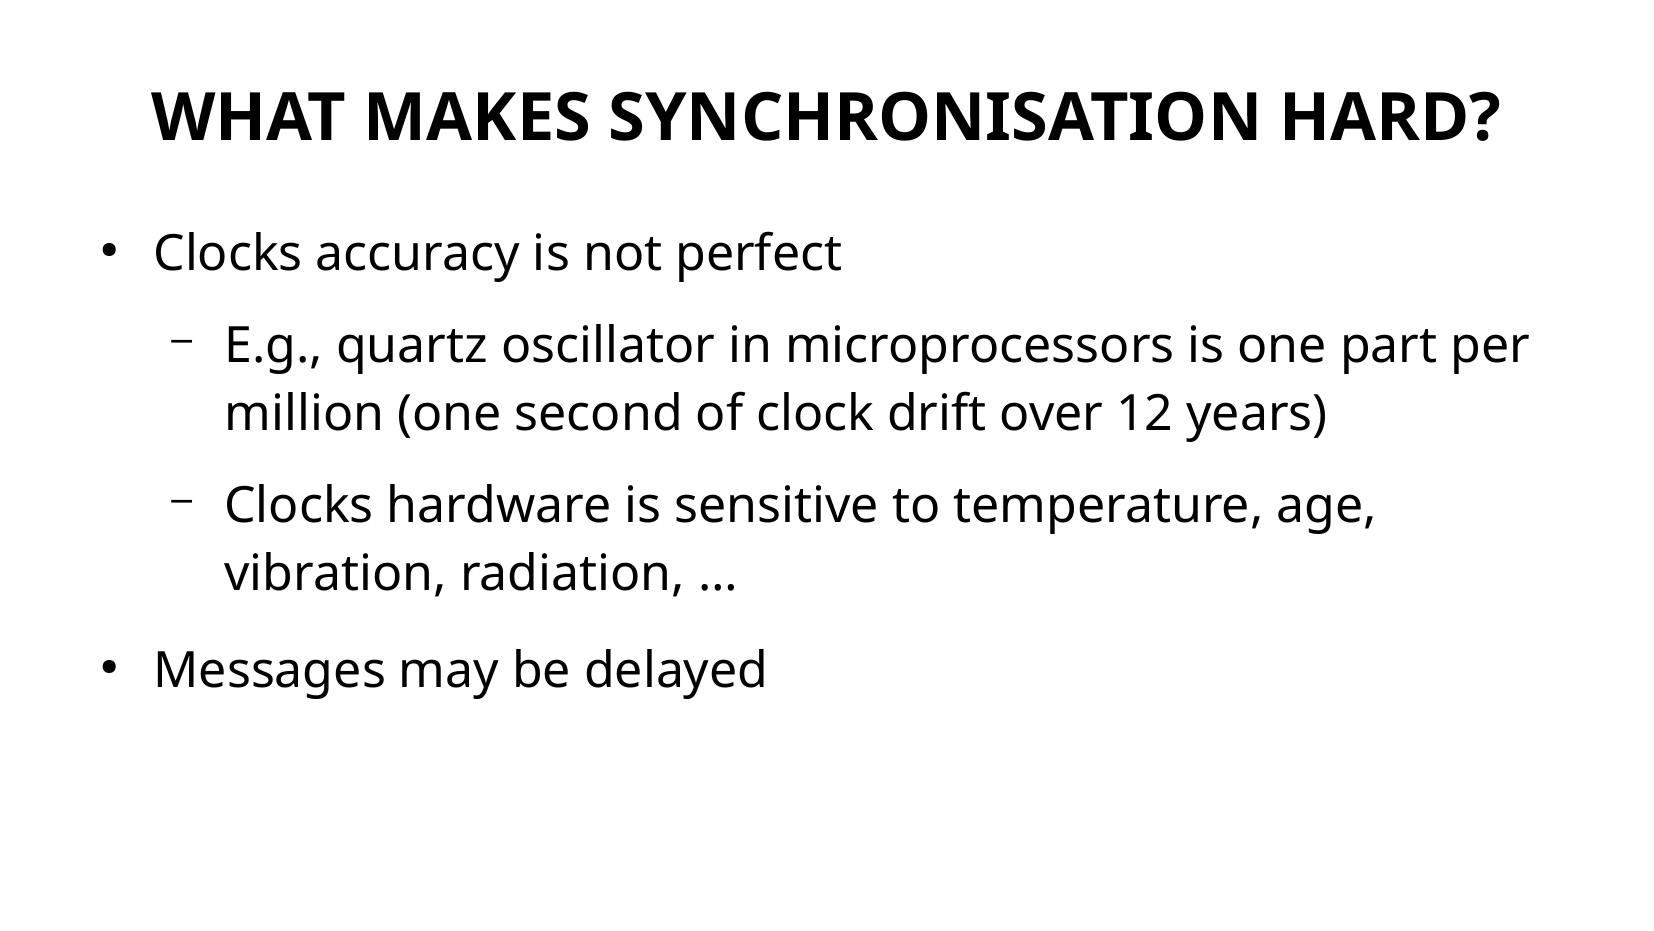

# WHAT MAKES SYNCHRONISATION HARD?
Clocks accuracy is not perfect
E.g., quartz oscillator in microprocessors is one part per million (one second of clock drift over 12 years)
Clocks hardware is sensitive to temperature, age, vibration, radiation, …
Messages may be delayed